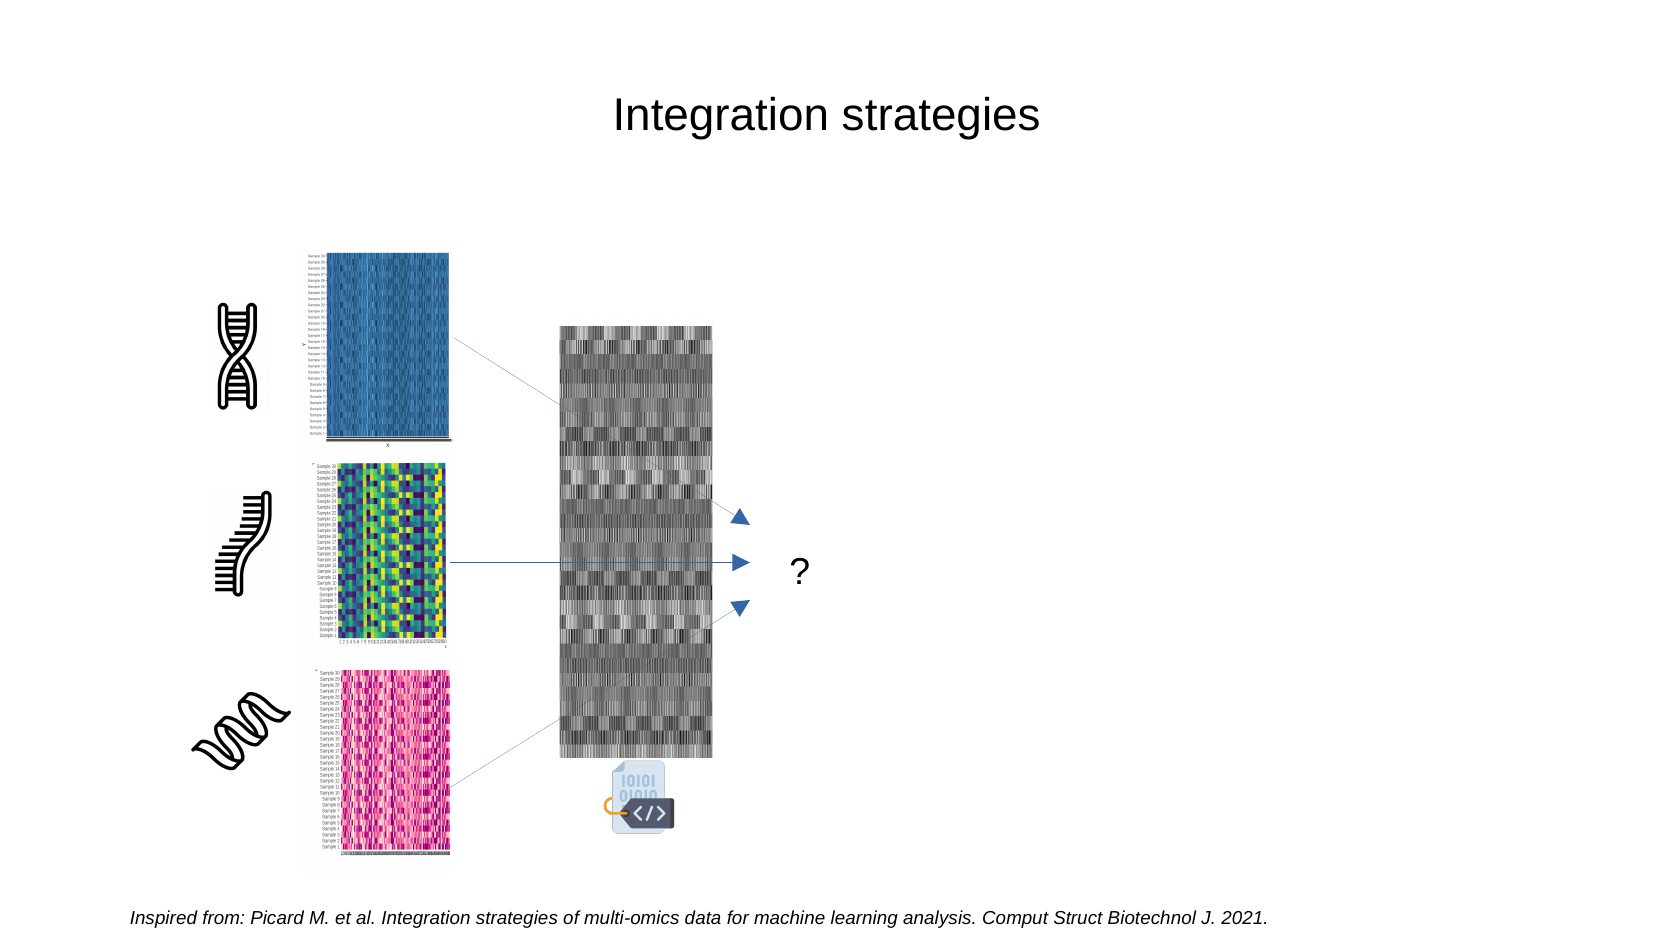

# Integration strategies
​?
Inspired from: Picard M. et al. Integration strategies of multi-omics data for machine learning analysis. Comput Struct Biotechnol J. 2021.